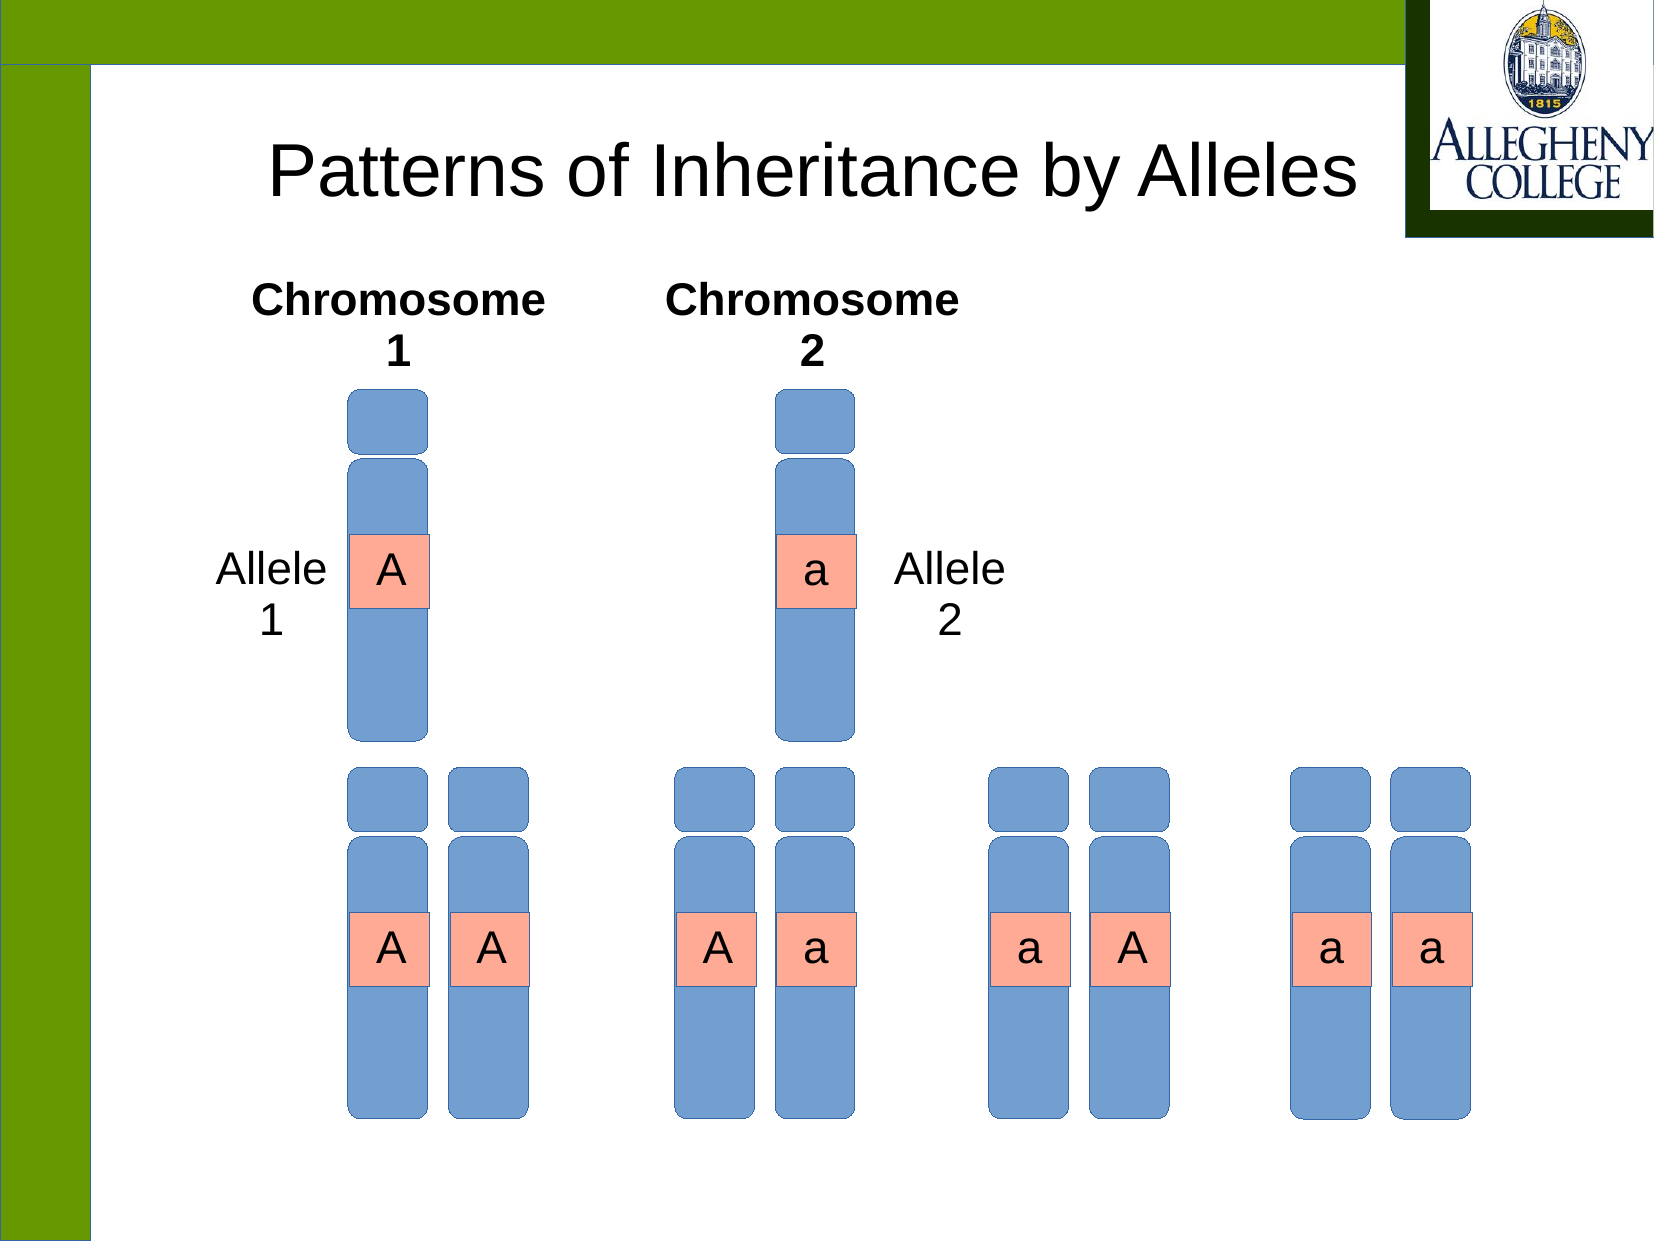

# Patterns of Inheritance by Alleles
Chromosome
1
Chromosome
2
Allele
1
Allele
2
a
A
A
A
A
a
A
a
a
a